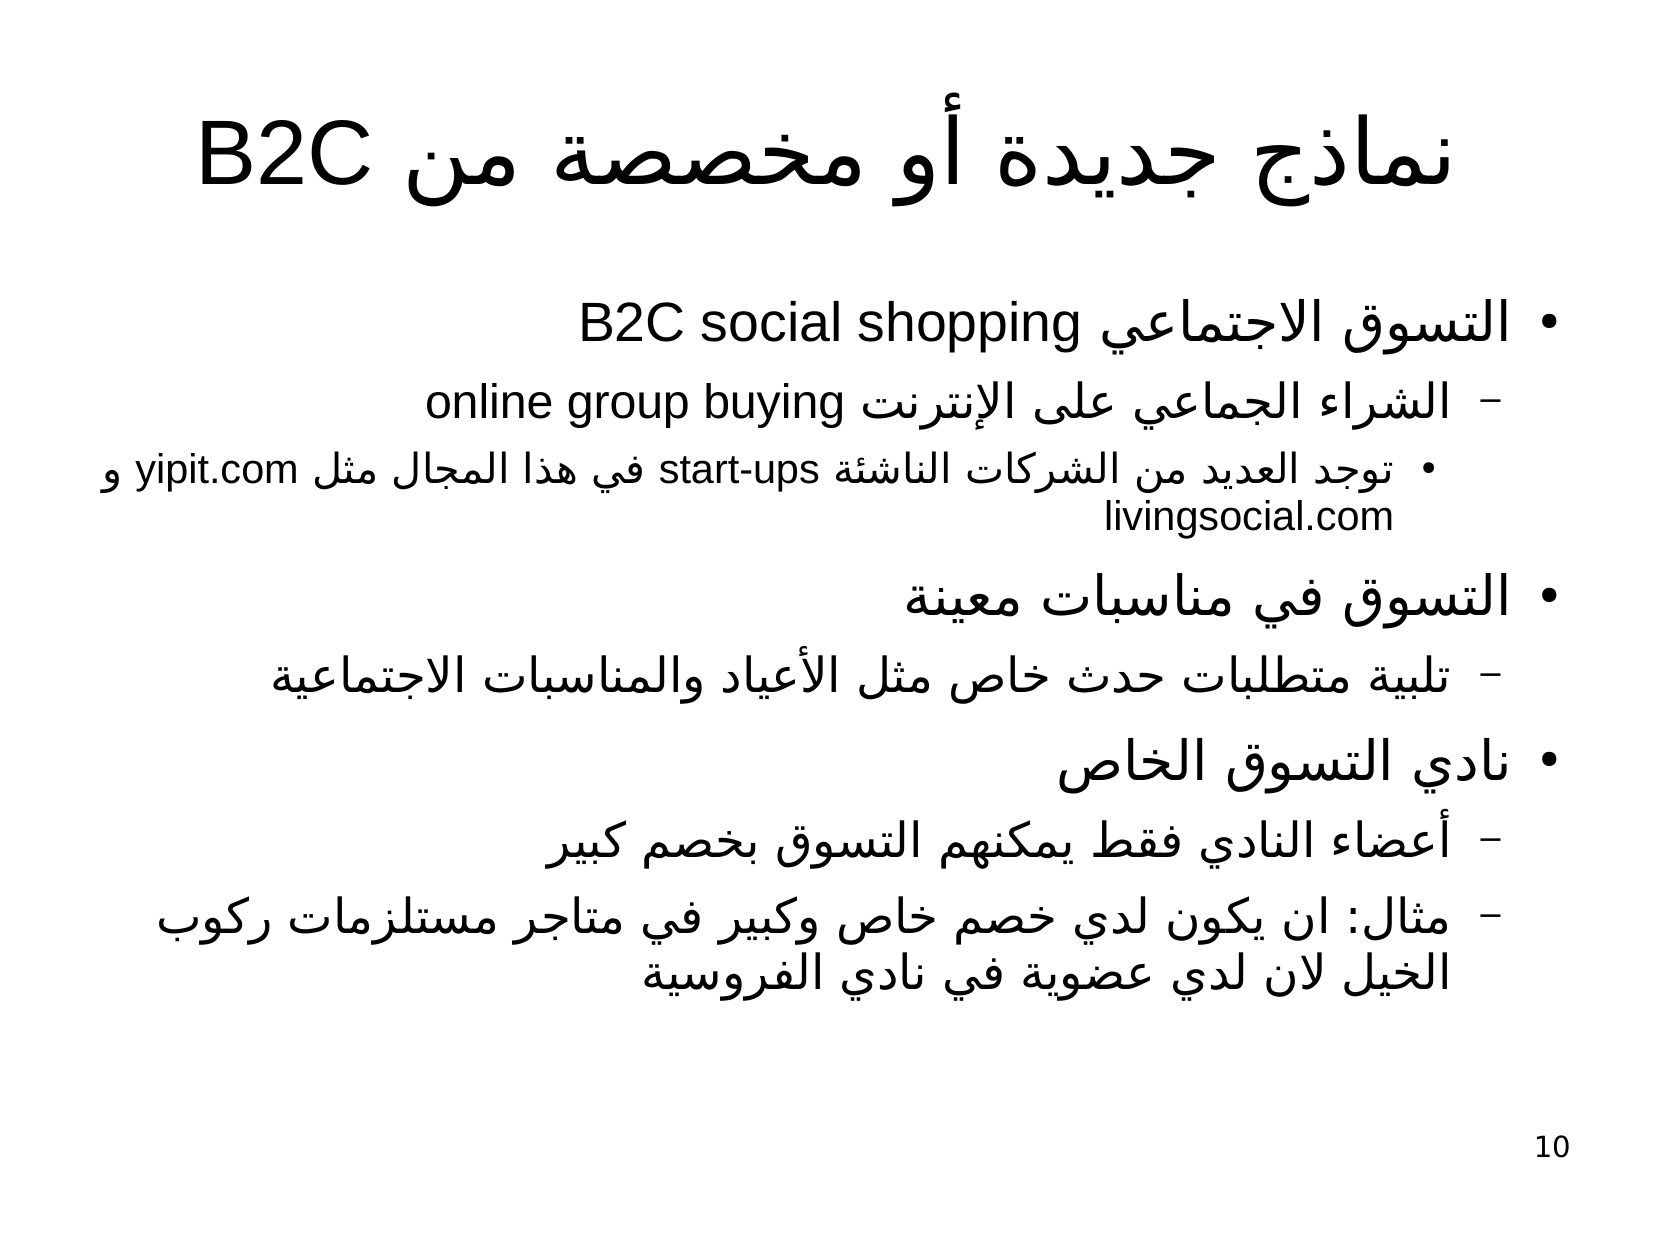

# نماذج جديدة أو مخصصة من B2C
التسوق الاجتماعي B2C social shopping
الشراء الجماعي على الإنترنت online group buying
توجد العديد من الشركات الناشئة start-ups في هذا المجال مثل yipit.com و livingsocial.com
التسوق في مناسبات معينة
تلبية متطلبات حدث خاص مثل الأعياد والمناسبات الاجتماعية
نادي التسوق الخاص
أعضاء النادي فقط يمكنهم التسوق بخصم كبير
مثال: ان يكون لدي خصم خاص وكبير في متاجر مستلزمات ركوب الخيل لان لدي عضوية في نادي الفروسية
10